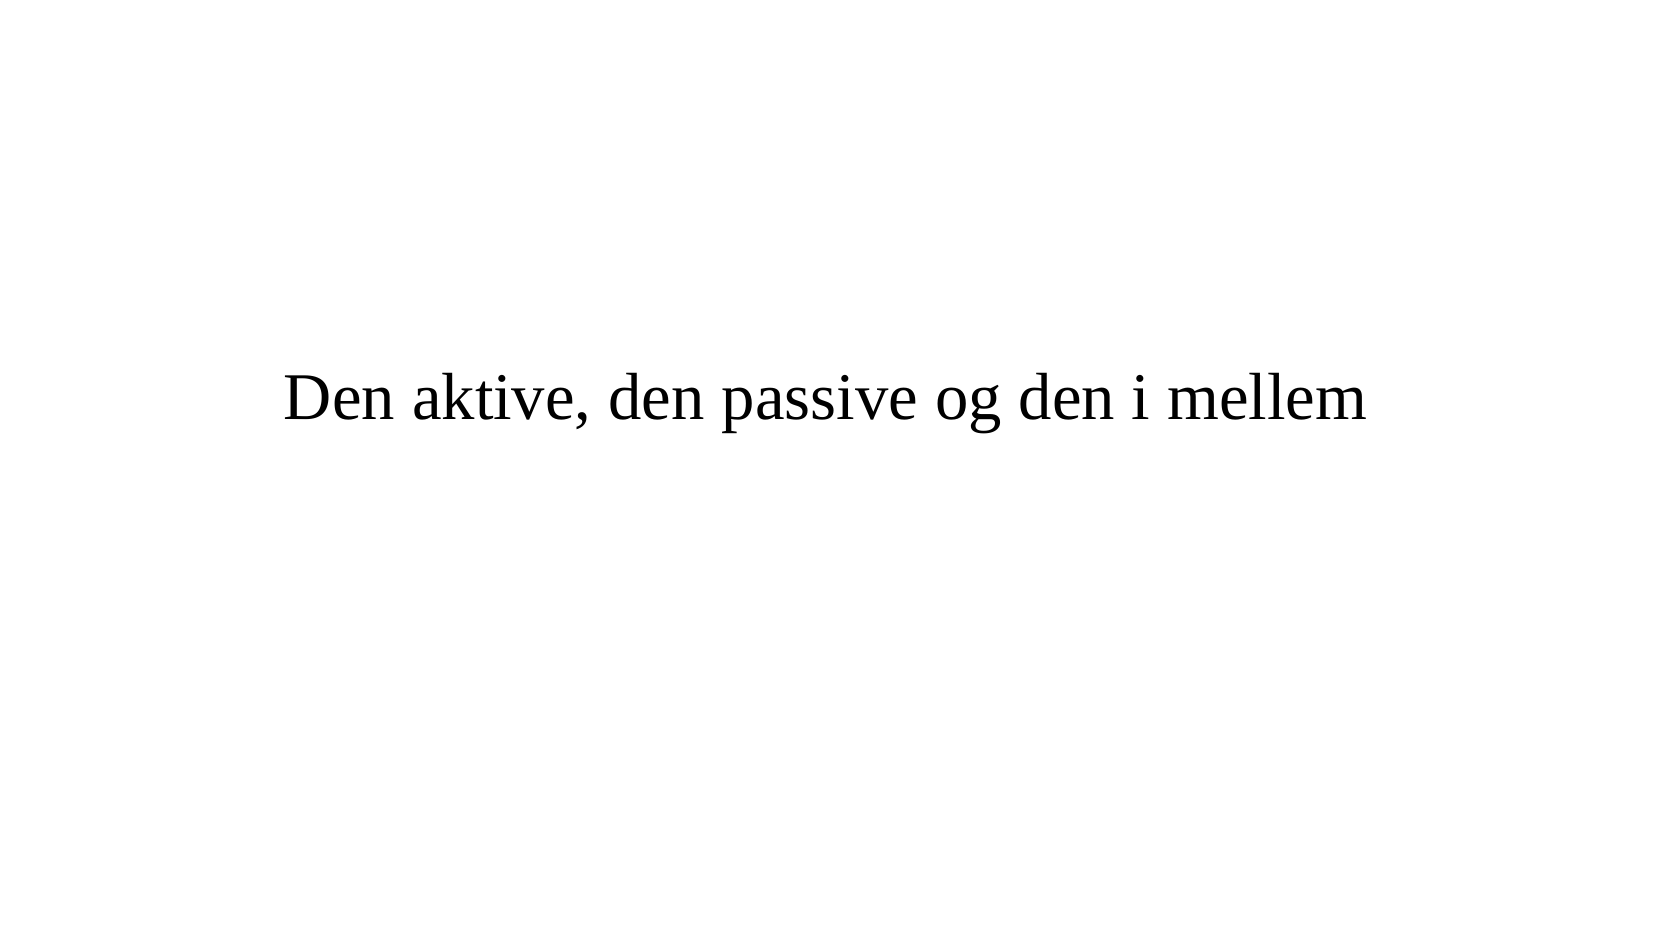

# Den aktive, den passive og den i mellem